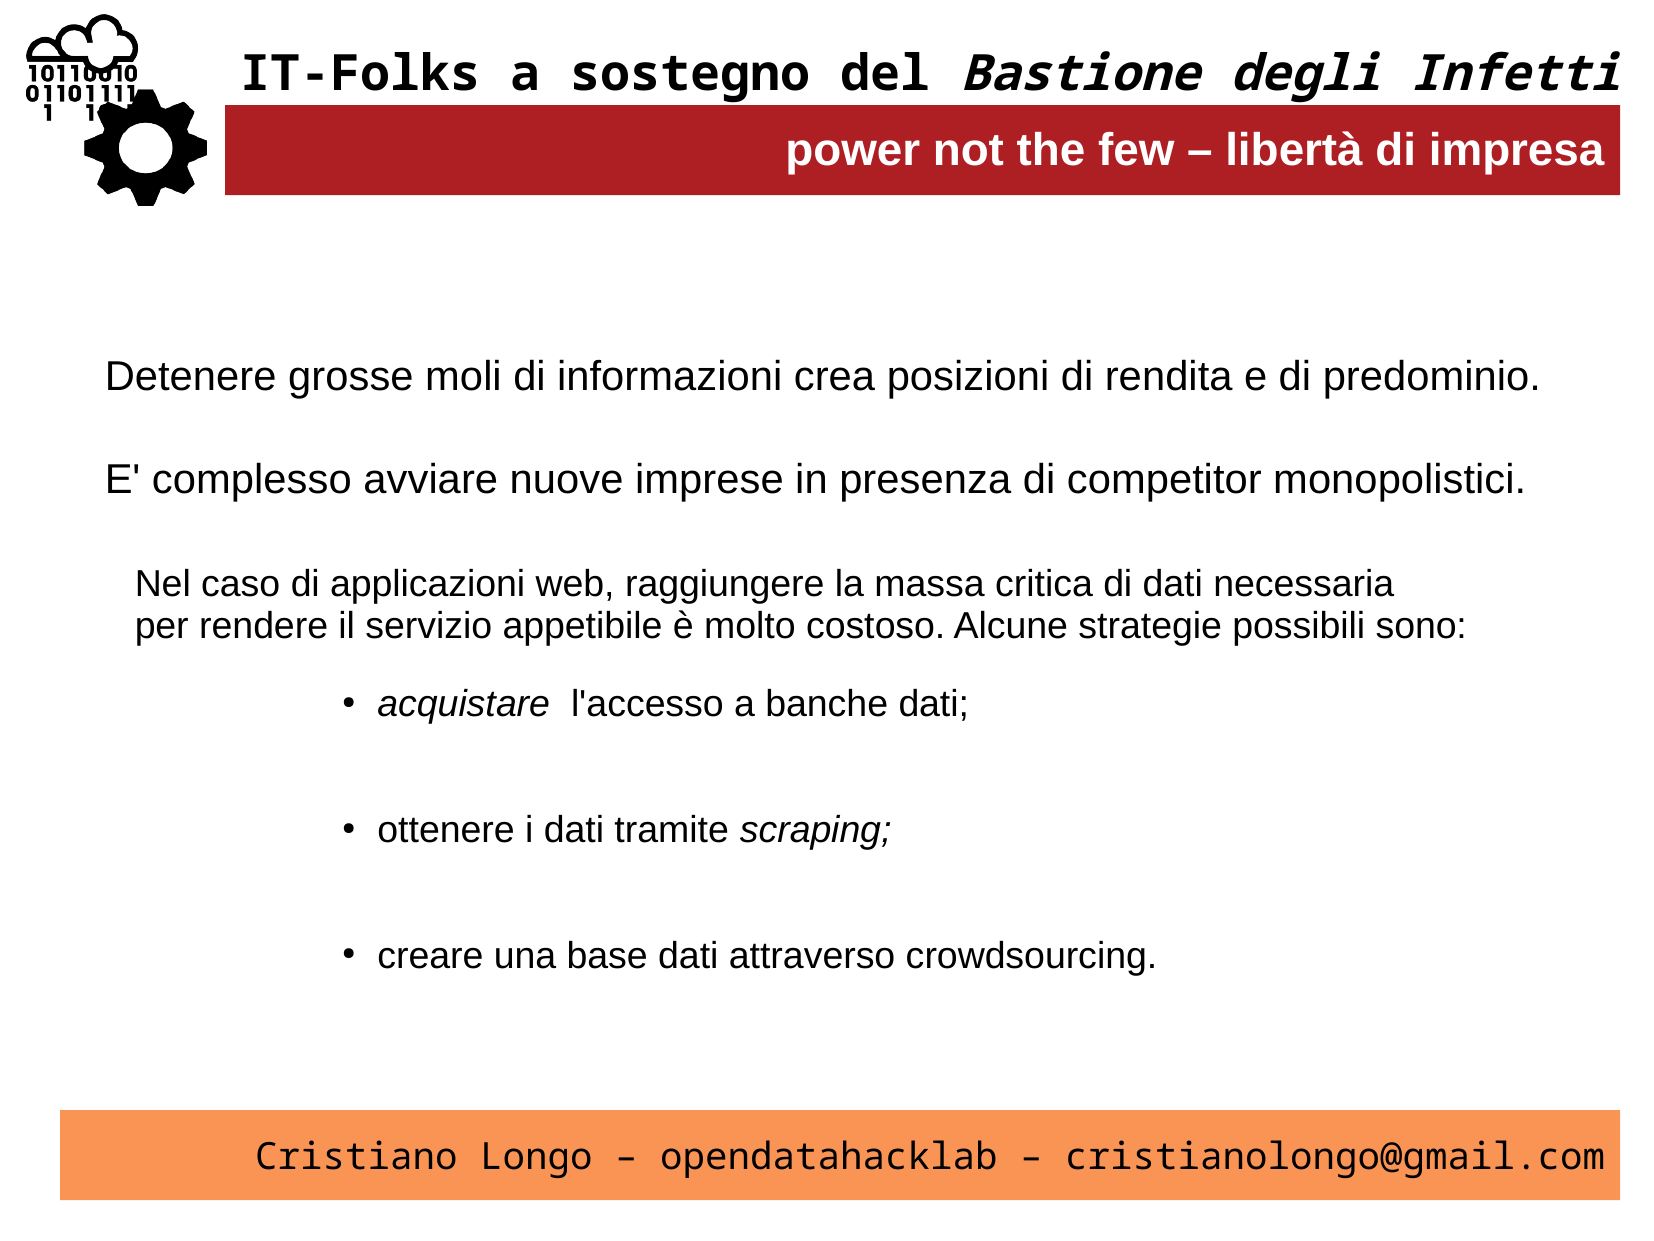

IT-Folks a sostegno del Bastione degli Infetti
power not the few – libertà di impresa
Detenere grosse moli di informazioni crea posizioni di rendita e di predominio.
E' complesso avviare nuove imprese in presenza di competitor monopolistici.
Nel caso di applicazioni web, raggiungere la massa critica di dati necessaria
per rendere il servizio appetibile è molto costoso. Alcune strategie possibili sono:
acquistare l'accesso a banche dati;
ottenere i dati tramite scraping;
creare una base dati attraverso crowdsourcing.
Cristiano Longo – opendatahacklab – cristianolongo@gmail.com